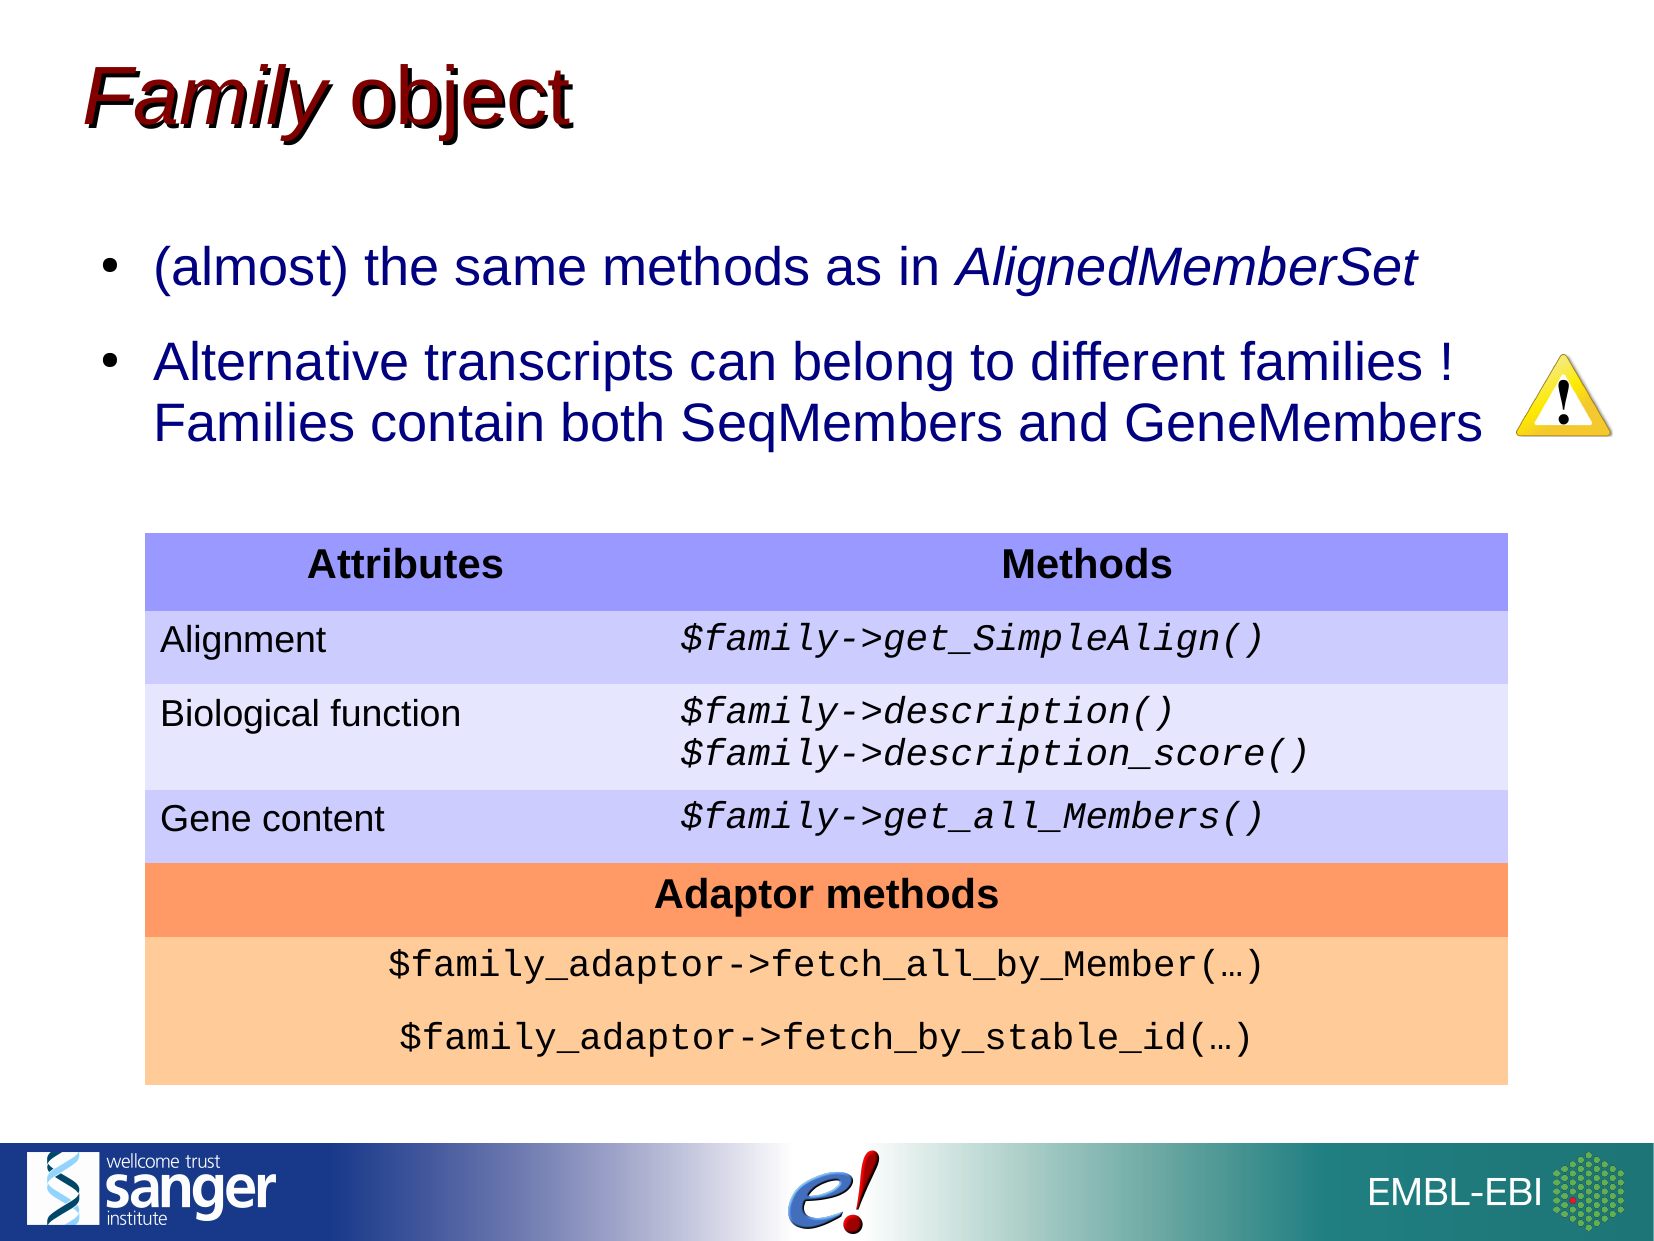

# Family object
(almost) the same methods as in AlignedMemberSet
Alternative transcripts can belong to different families !
Families contain both SeqMembers and GeneMembers
| Attributes | Methods |
| --- | --- |
| Alignment | $family->get\_SimpleAlign() |
| Biological function | $family->description() $family->description\_score() |
| Gene content | $family->get\_all\_Members() |
| Adaptor methods | |
| $family\_adaptor->fetch\_all\_by\_Member(…) | |
| $family\_adaptor->fetch\_by\_stable\_id(…) | |